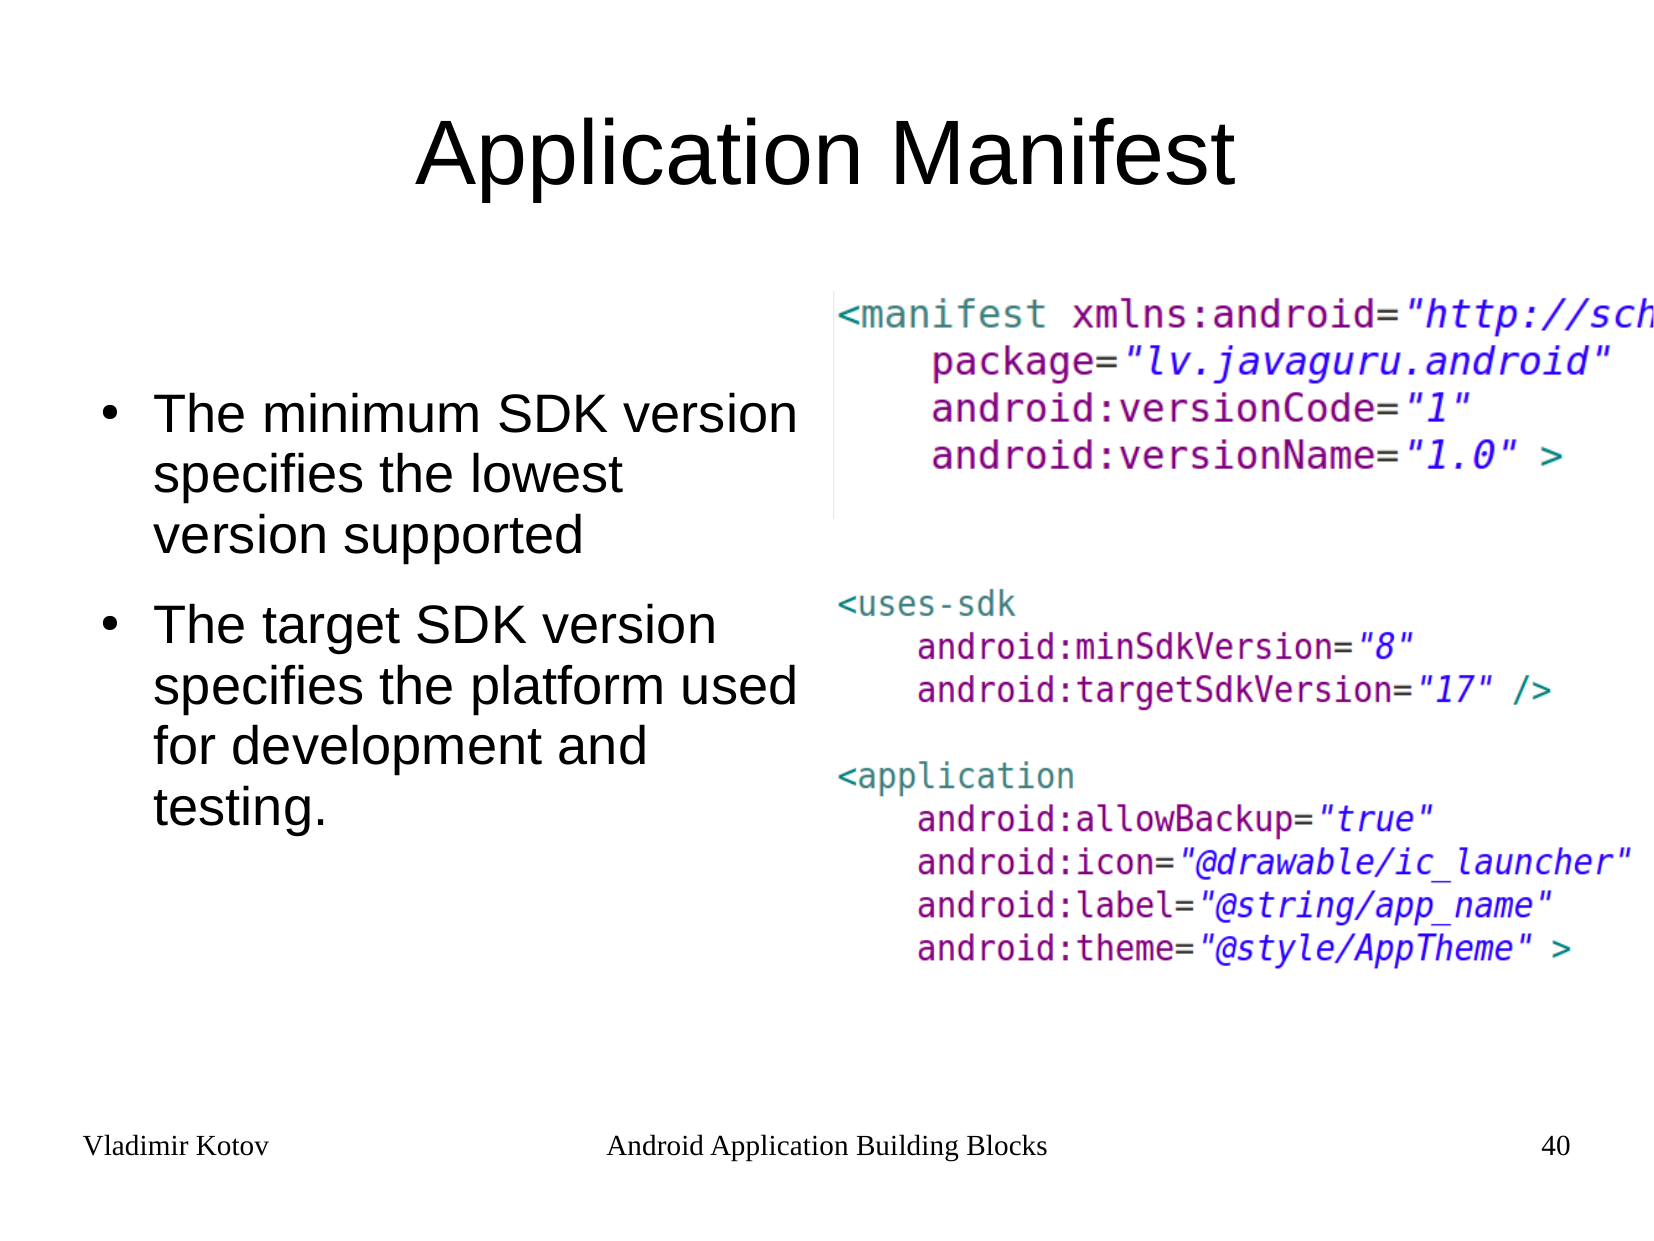

# Application Manifest
The minimum SDK version specifies the lowest version supported
The target SDK version specifies the platform used for development and testing.
Vladimir Kotov
Android Application Building Blocks
40